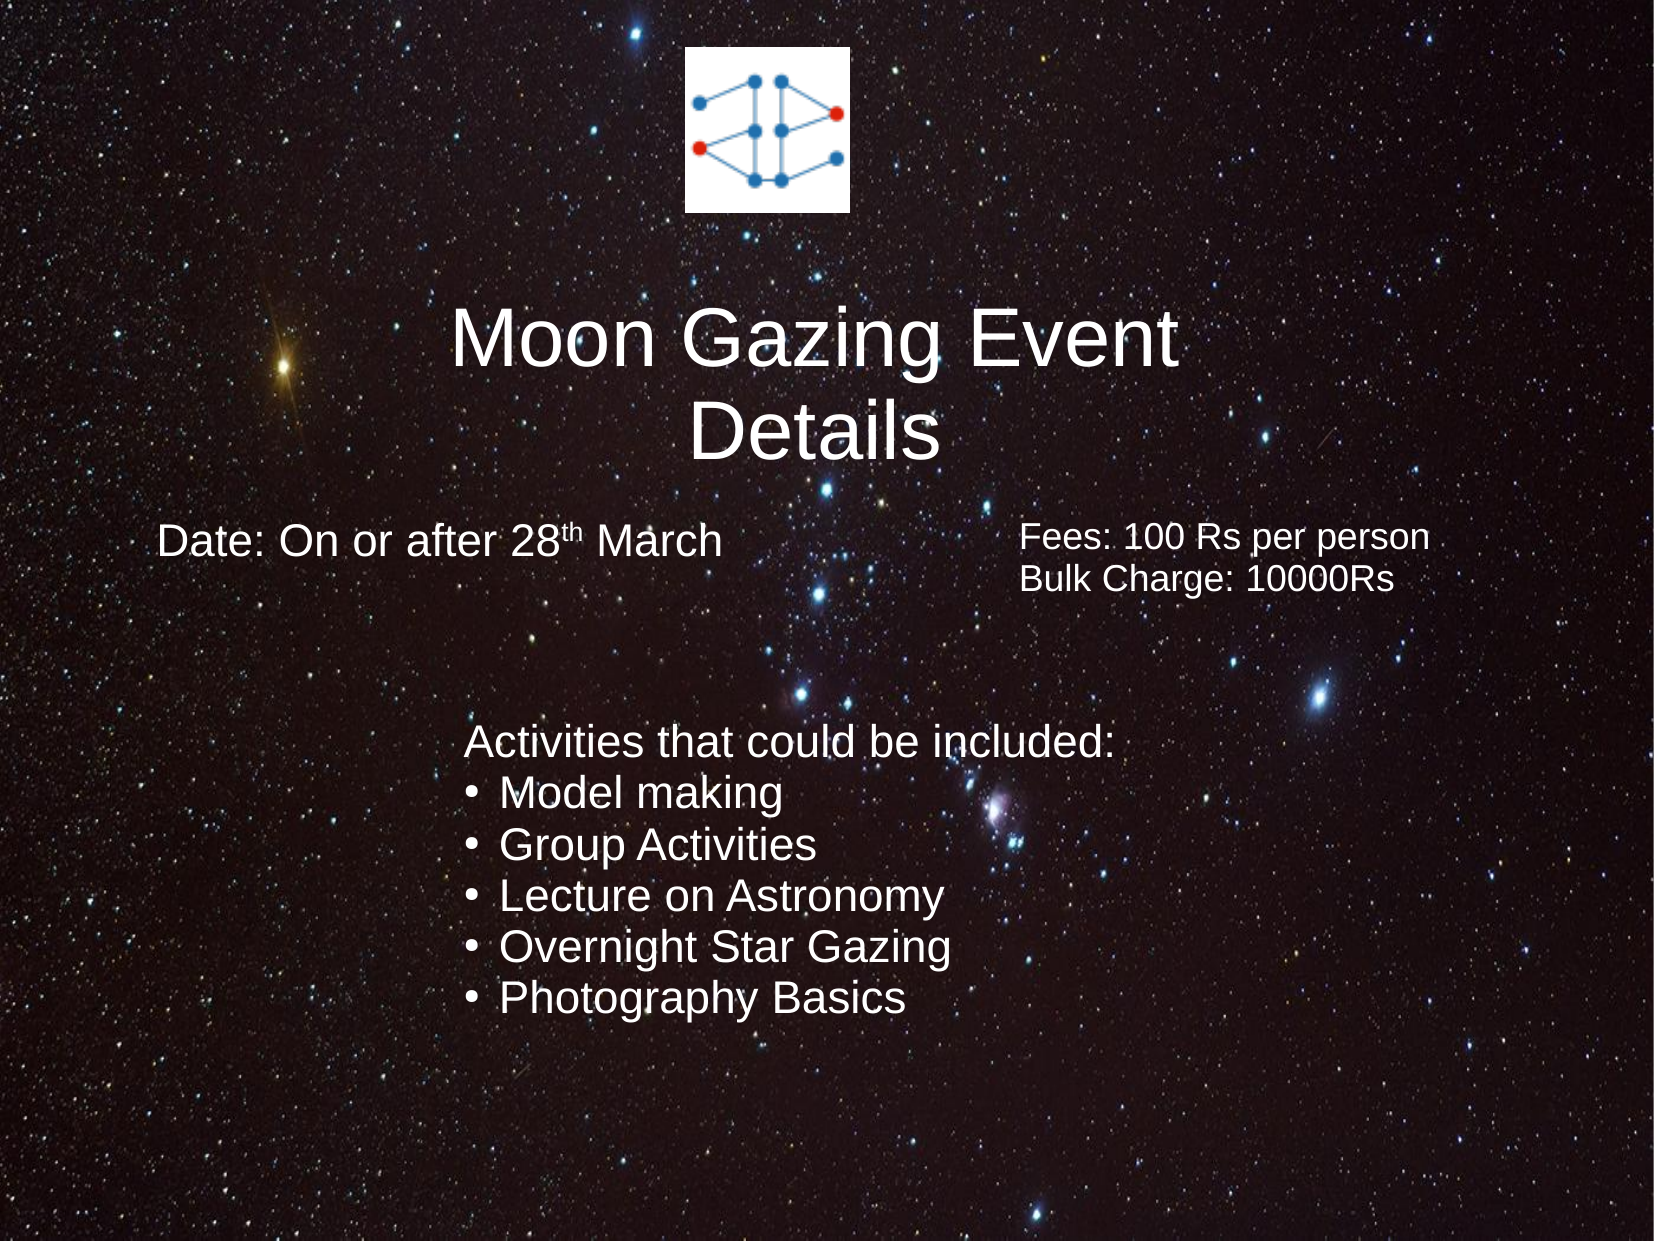

Moon Gazing Event Details
Date: On or after 28th March
Fees: 100 Rs per person
Bulk Charge: 10000Rs
Activities that could be included:
Model making
Group Activities
Lecture on Astronomy
Overnight Star Gazing
Photography Basics